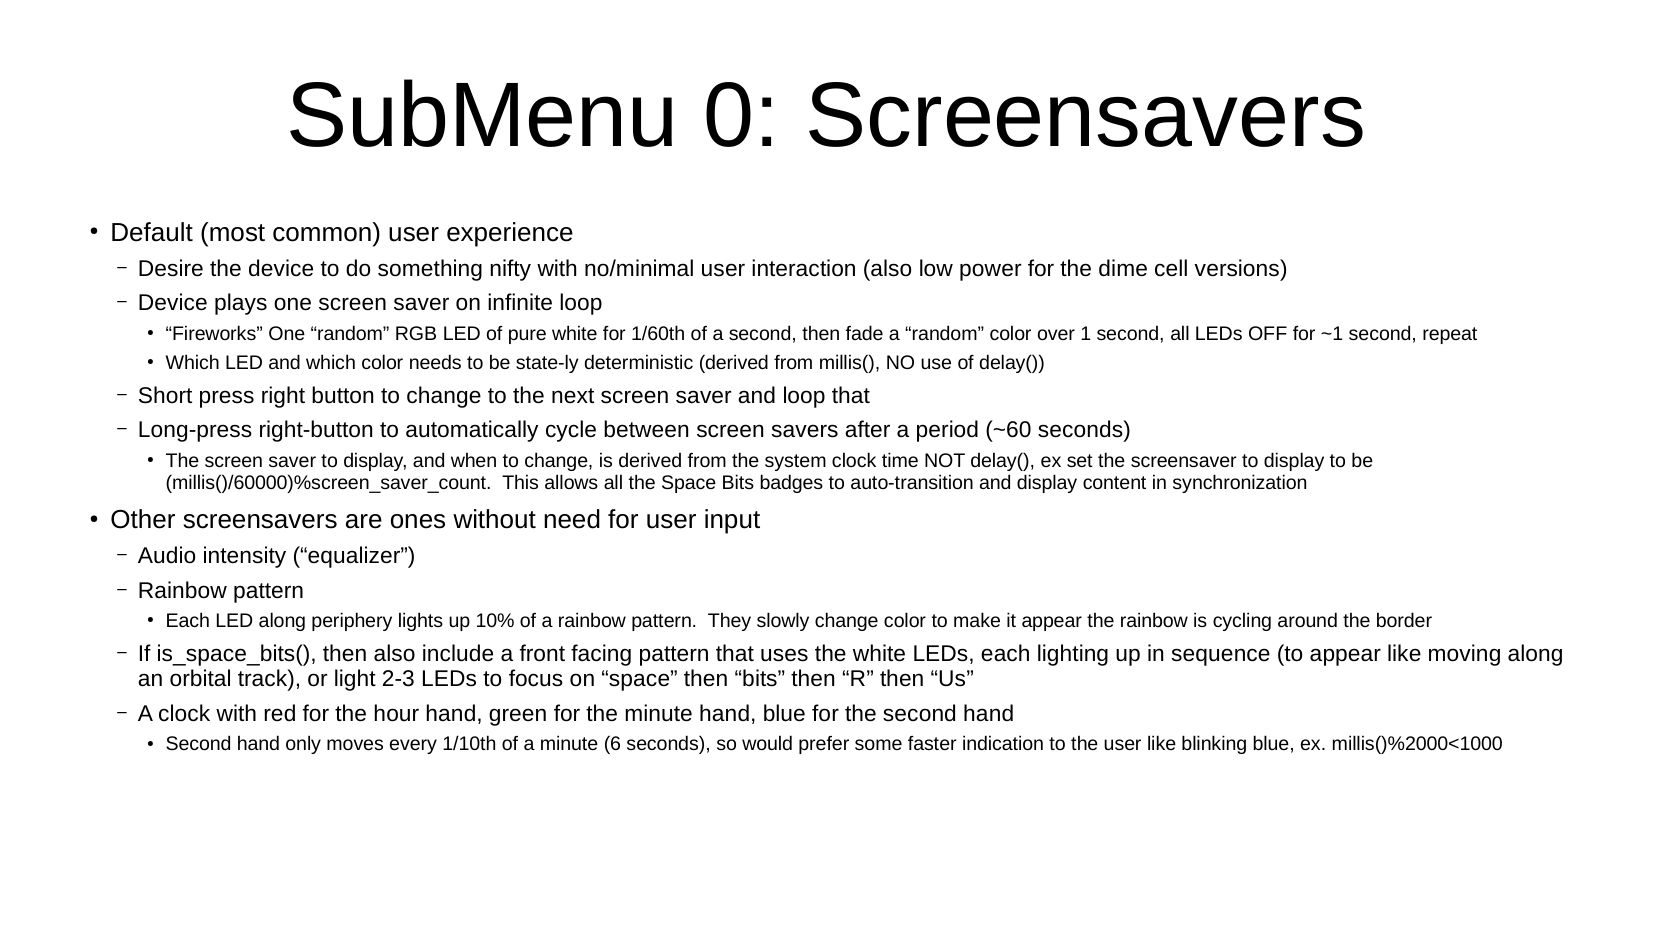

# SubMenu 0: Screensavers
Default (most common) user experience
Desire the device to do something nifty with no/minimal user interaction (also low power for the dime cell versions)
Device plays one screen saver on infinite loop
“Fireworks” One “random” RGB LED of pure white for 1/60th of a second, then fade a “random” color over 1 second, all LEDs OFF for ~1 second, repeat
Which LED and which color needs to be state-ly deterministic (derived from millis(), NO use of delay())
Short press right button to change to the next screen saver and loop that
Long-press right-button to automatically cycle between screen savers after a period (~60 seconds)
The screen saver to display, and when to change, is derived from the system clock time NOT delay(), ex set the screensaver to display to be (millis()/60000)%screen_saver_count. This allows all the Space Bits badges to auto-transition and display content in synchronization
Other screensavers are ones without need for user input
Audio intensity (“equalizer”)
Rainbow pattern
Each LED along periphery lights up 10% of a rainbow pattern. They slowly change color to make it appear the rainbow is cycling around the border
If is_space_bits(), then also include a front facing pattern that uses the white LEDs, each lighting up in sequence (to appear like moving along an orbital track), or light 2-3 LEDs to focus on “space” then “bits” then “R” then “Us”
A clock with red for the hour hand, green for the minute hand, blue for the second hand
Second hand only moves every 1/10th of a minute (6 seconds), so would prefer some faster indication to the user like blinking blue, ex. millis()%2000<1000